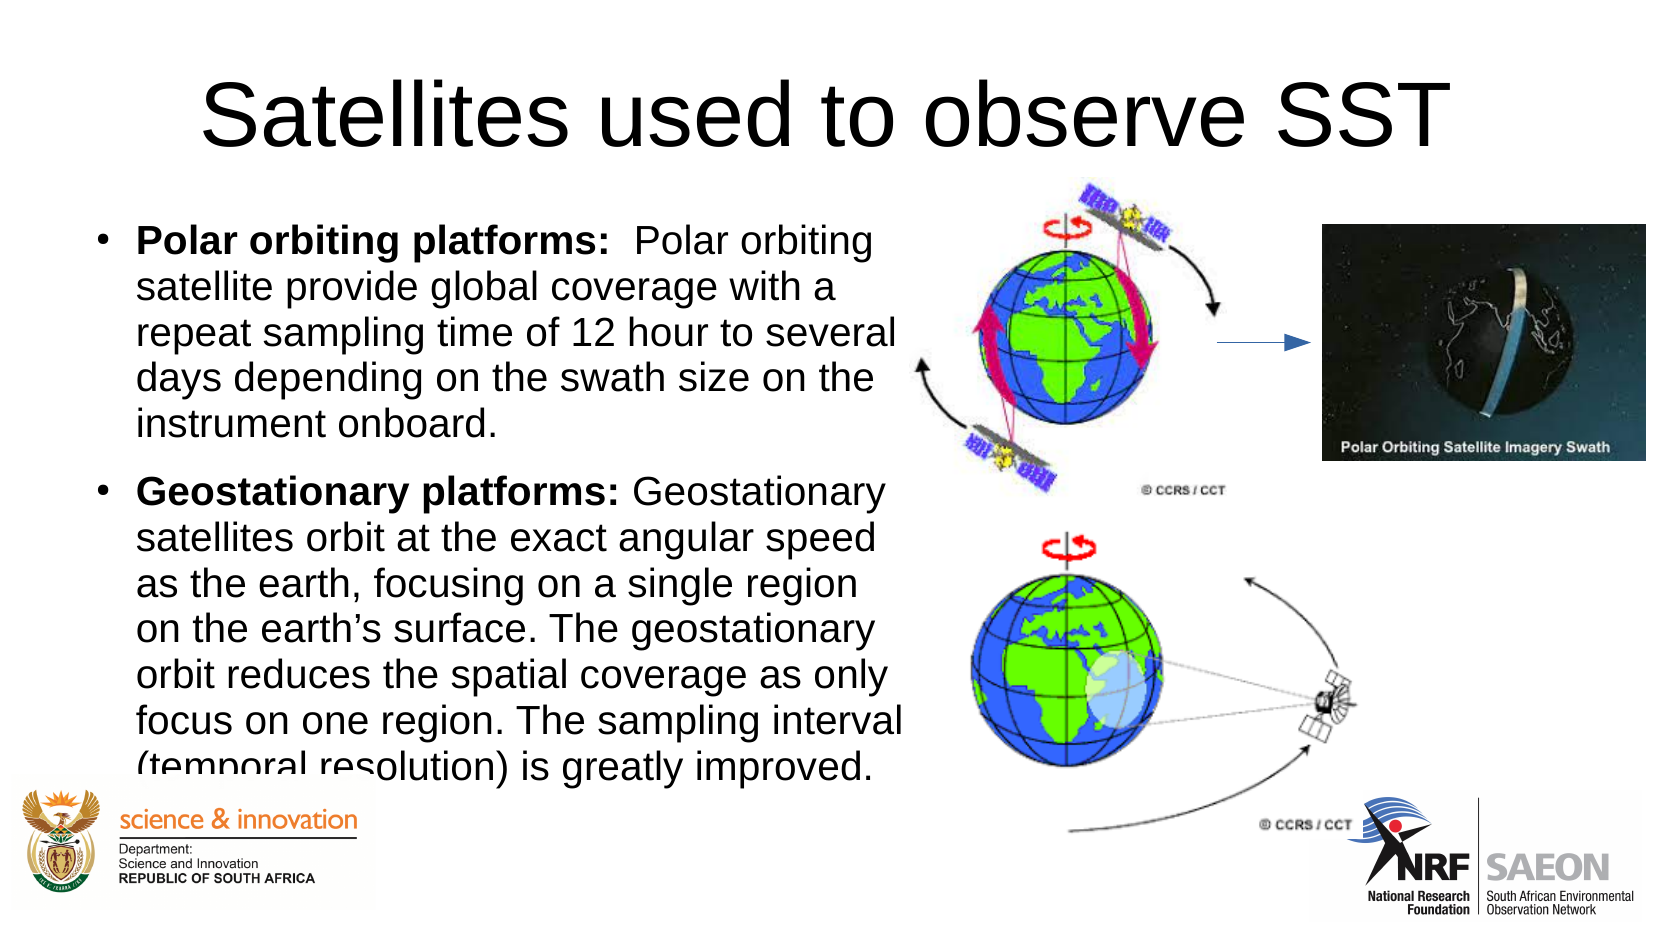

# Satellites used to observe SST
Polar orbiting platforms: Polar orbiting satellite provide global coverage with a repeat sampling time of 12 hour to several days depending on the swath size on the instrument onboard.
Geostationary platforms: Geostationary satellites orbit at the exact angular speed as the earth, focusing on a single region on the earth’s surface. The geostationary orbit reduces the spatial coverage as only focus on one region. The sampling interval (temporal resolution) is greatly improved.